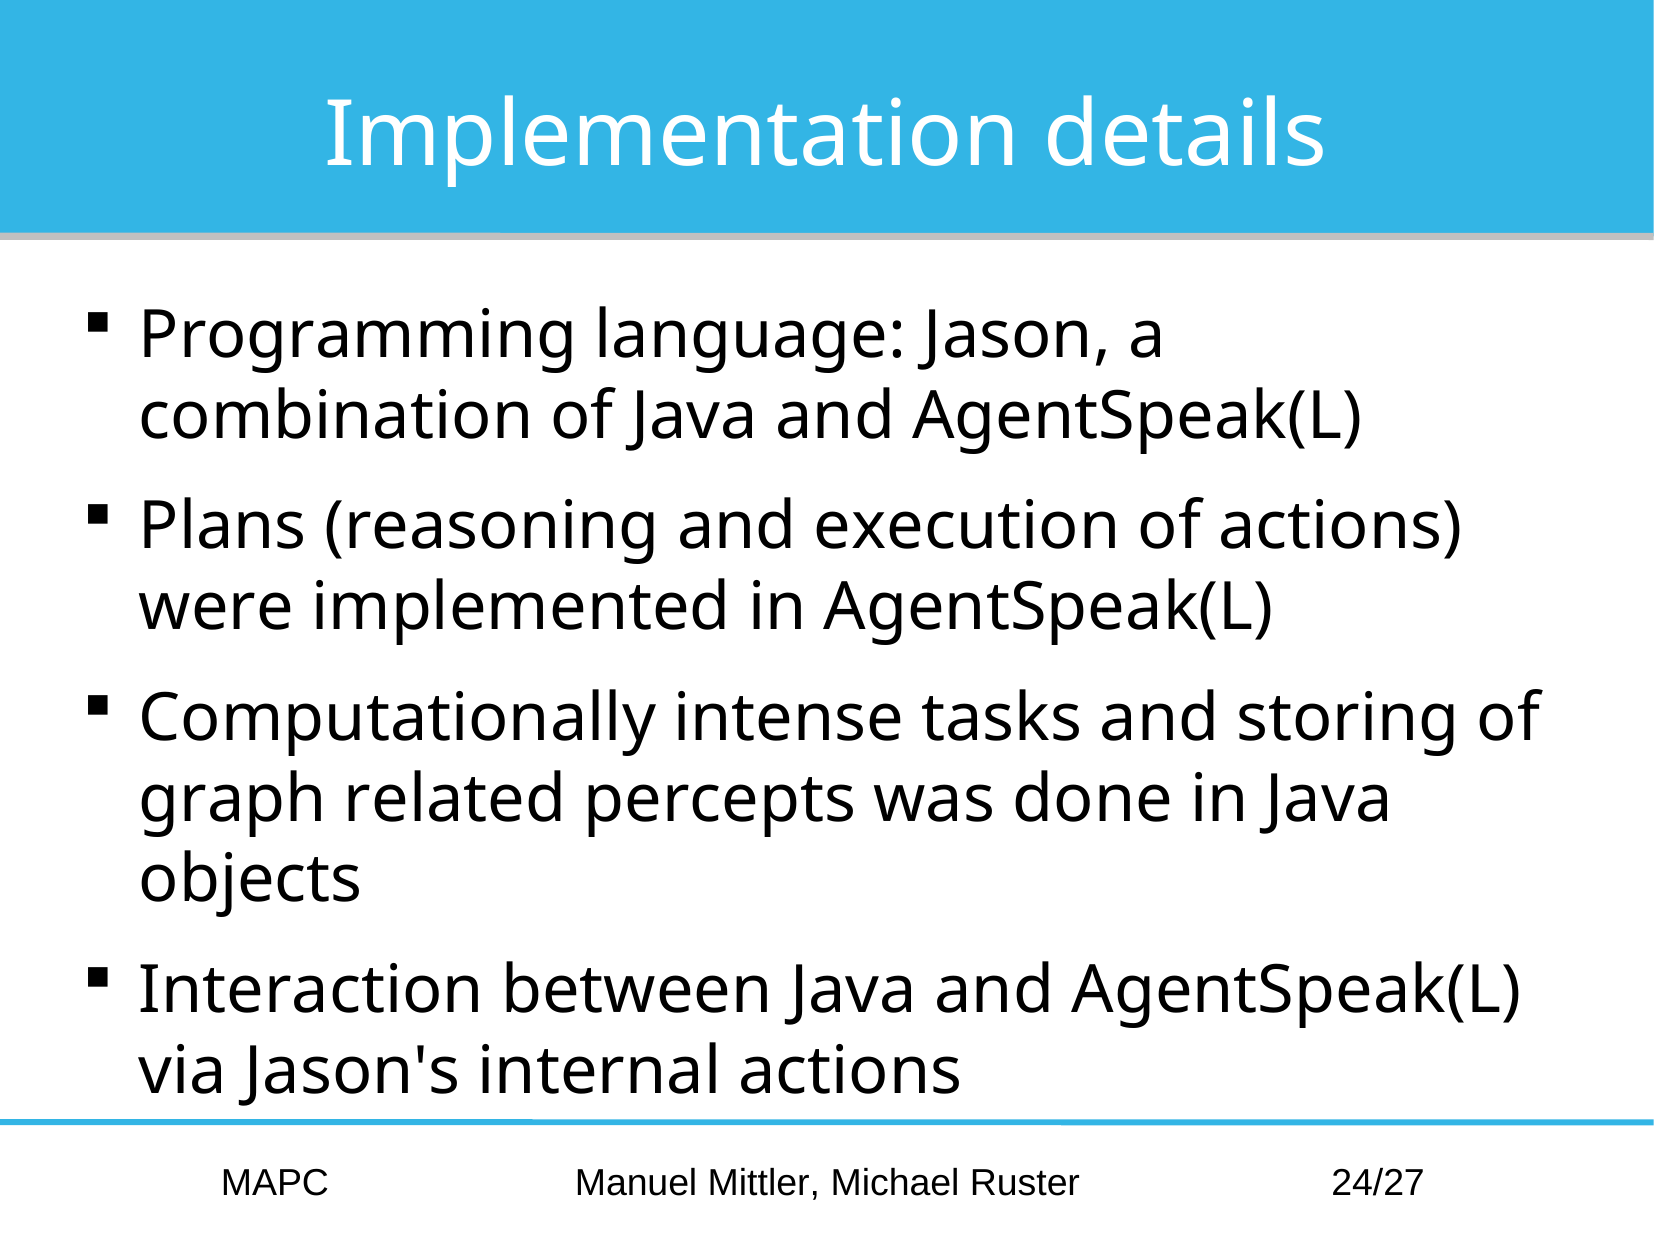

# Implementation details
Programming language: Jason, a combination of Java and AgentSpeak(L)
Plans (reasoning and execution of actions) were implemented in AgentSpeak(L)
Computationally intense tasks and storing of graph related percepts was done in Java objects
Interaction between Java and AgentSpeak(L) via Jason's internal actions
24